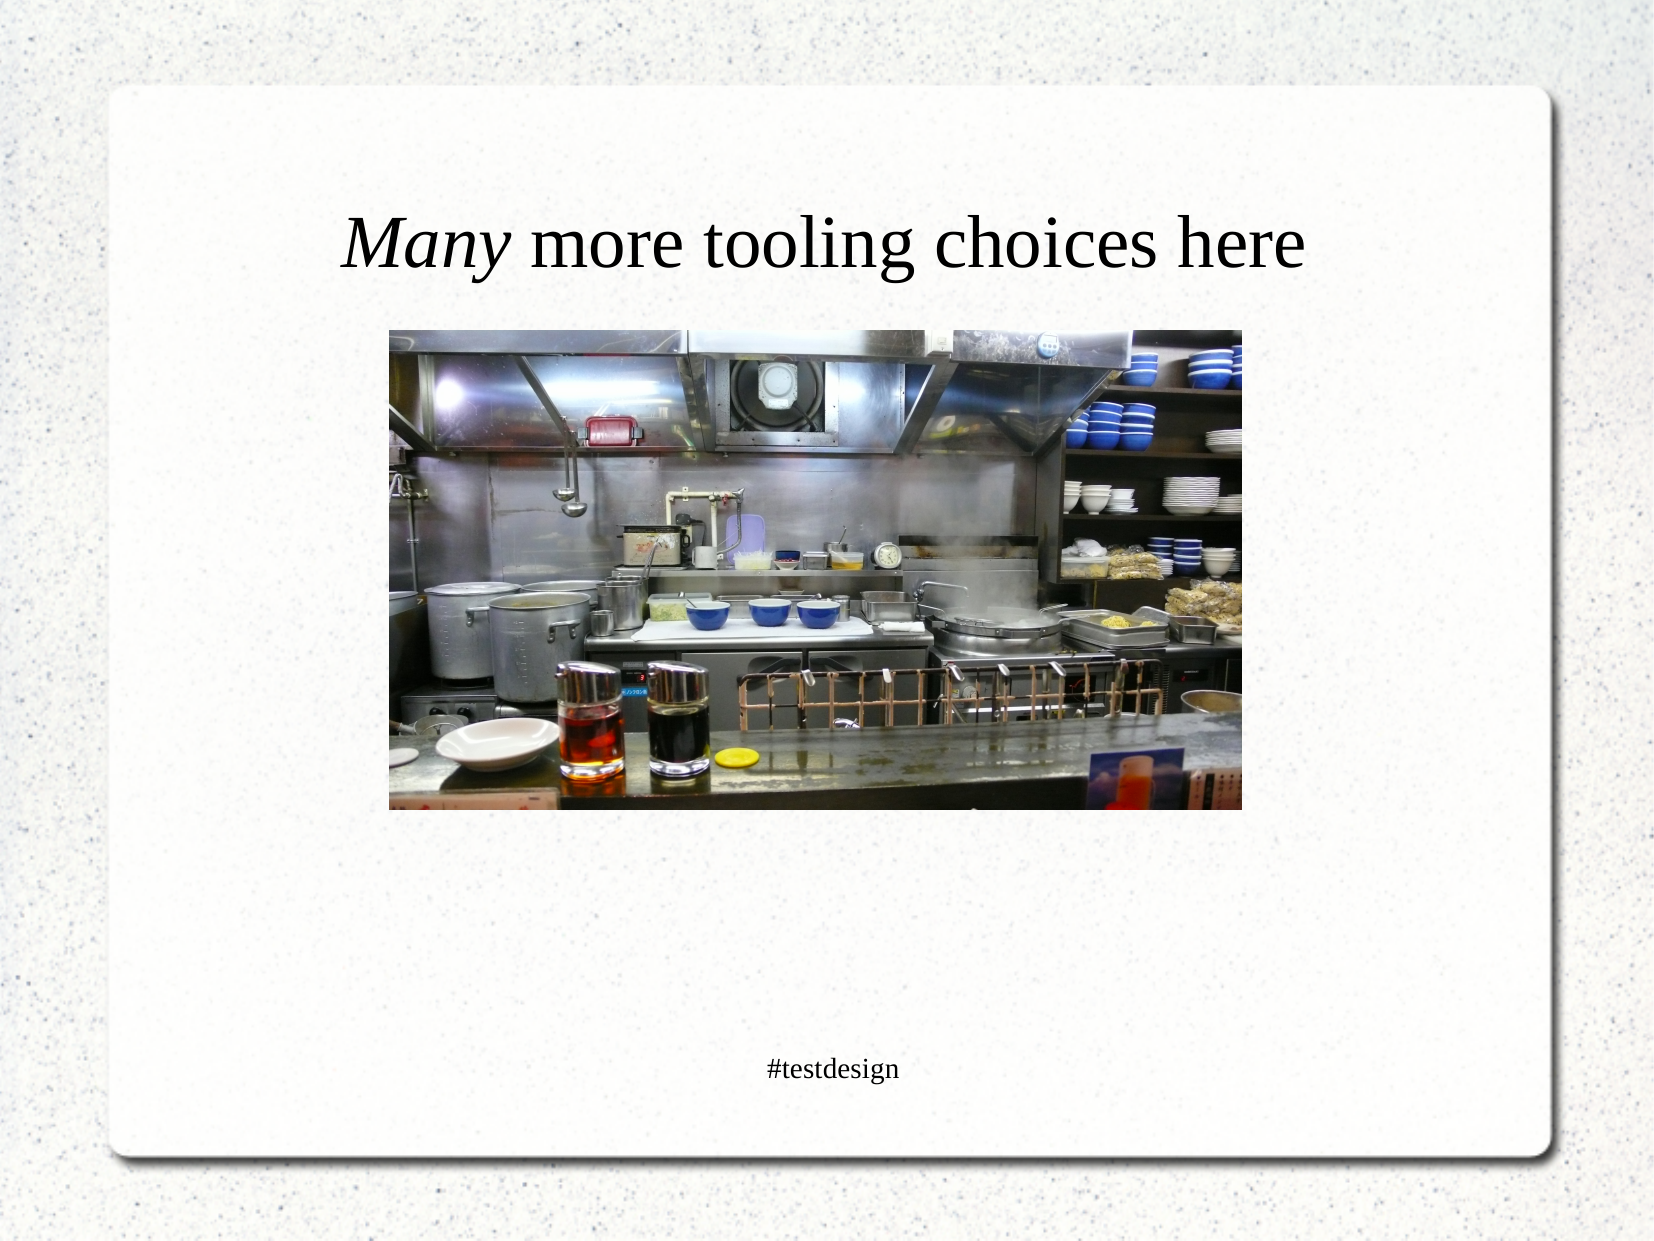

# Many more tooling choices here
#testdesign